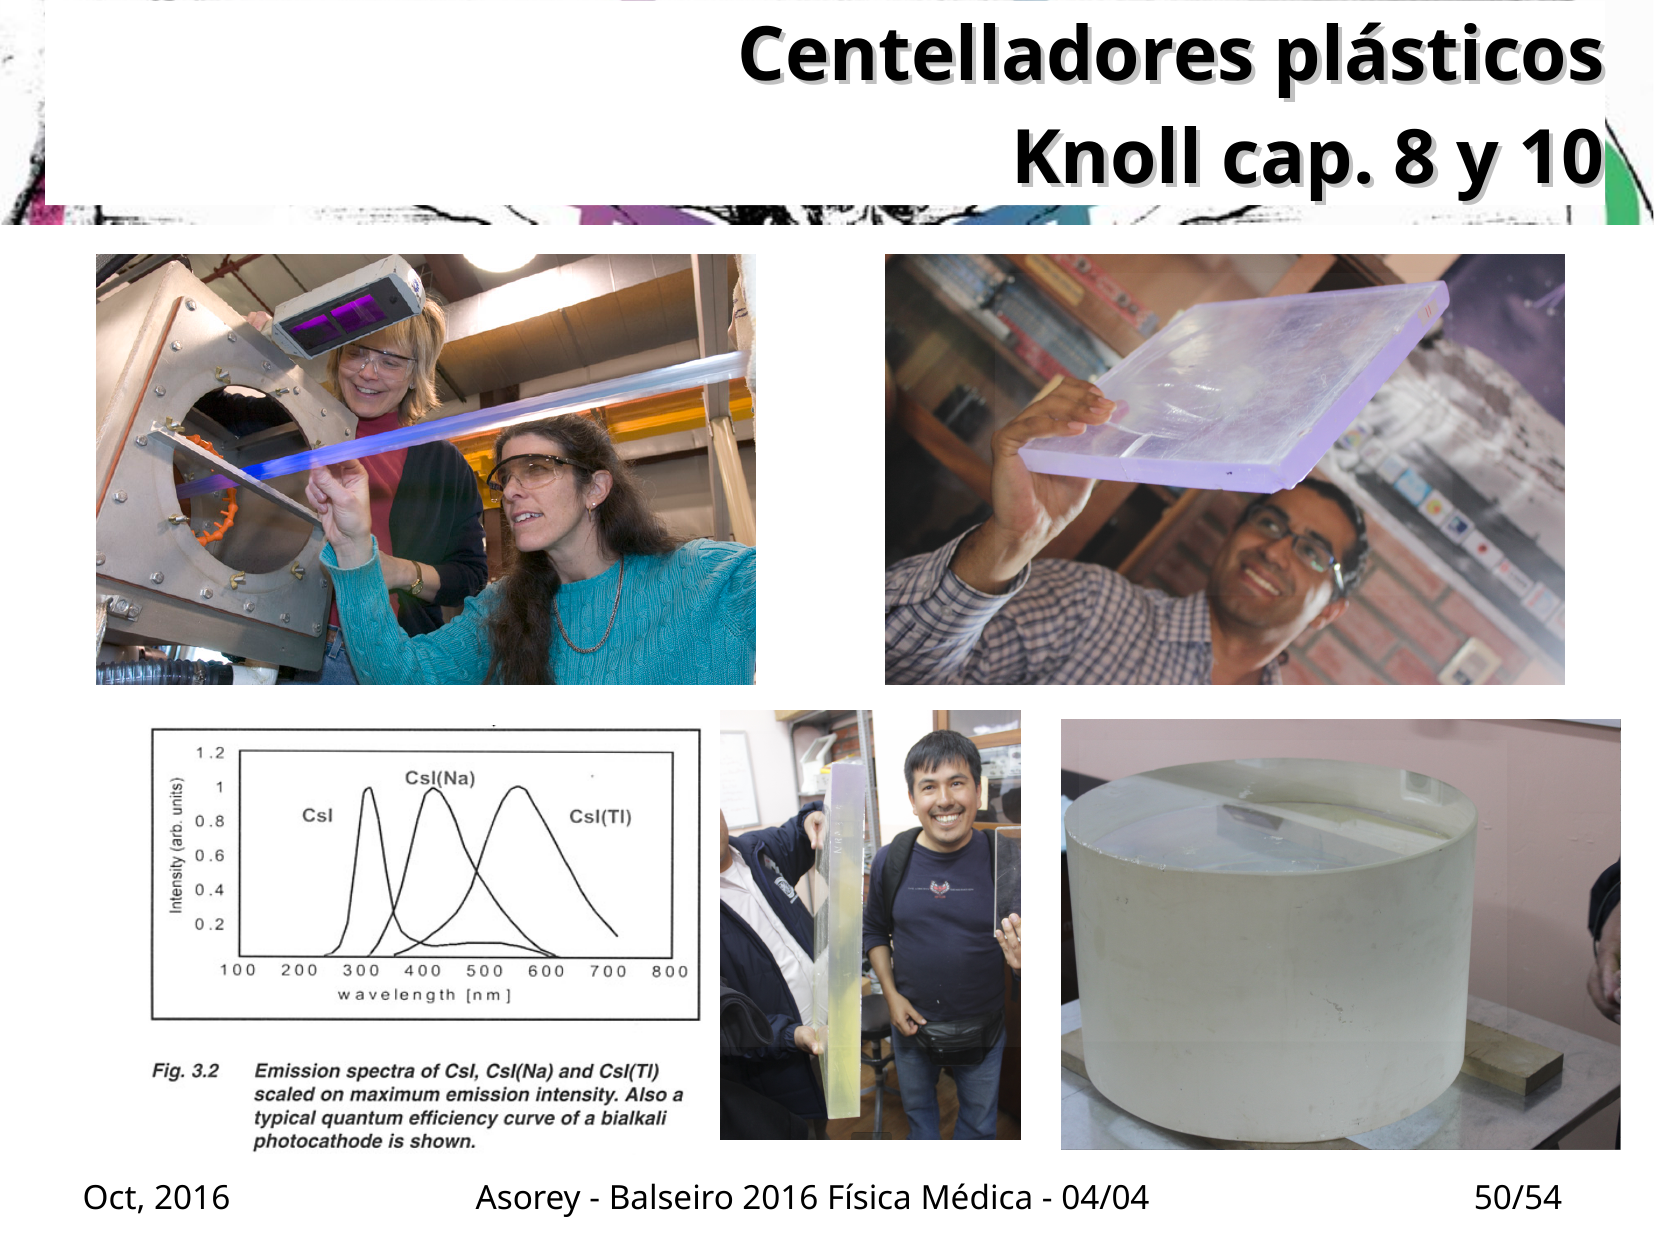

# Centelladores plásticos Knoll cap. 8 y 10
Oct, 2016
Asorey - Balseiro 2016 Física Médica - 04/04
50